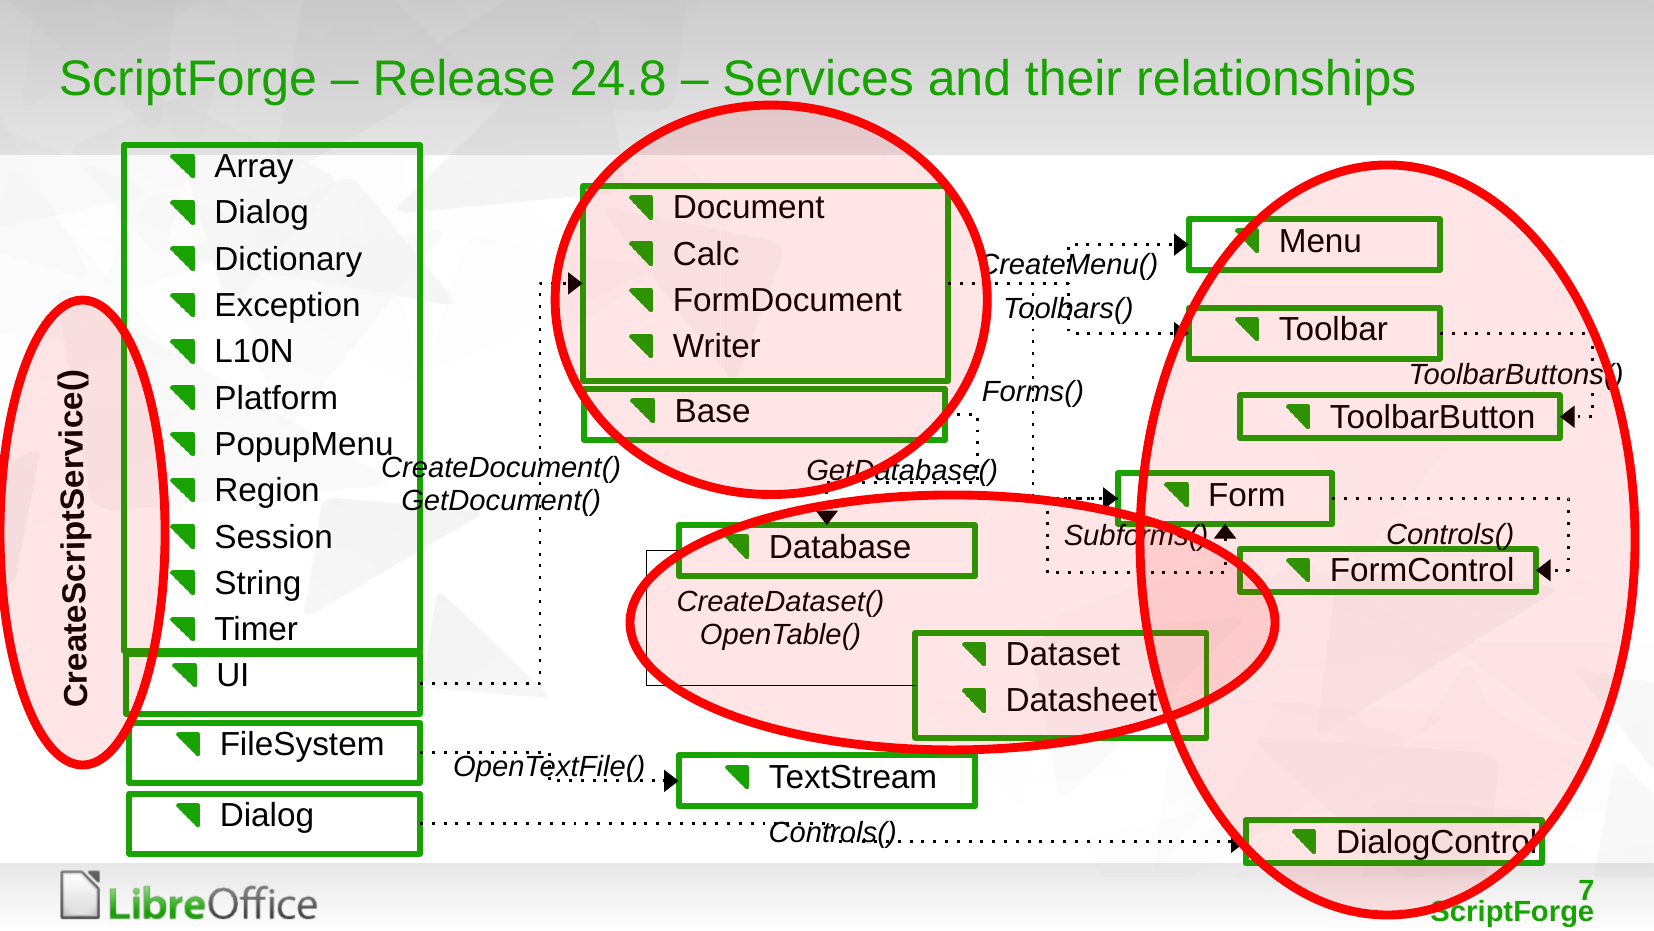

ScriptForge – Release 24.8 – Services and their relationships
# Array
Dialog
Dictionary
Exception
L10N
Platform
PopupMenu
Region
Session
String
Timer
Document
Calc
FormDocument
Writer
Menu
Toolbar
Base
ToolbarButton
Form
CreateScriptService()
Database
FormControl
Dataset
Datasheet
UI
FileSystem
TextStream
Dialog
DialogControl
7
ScriptForge